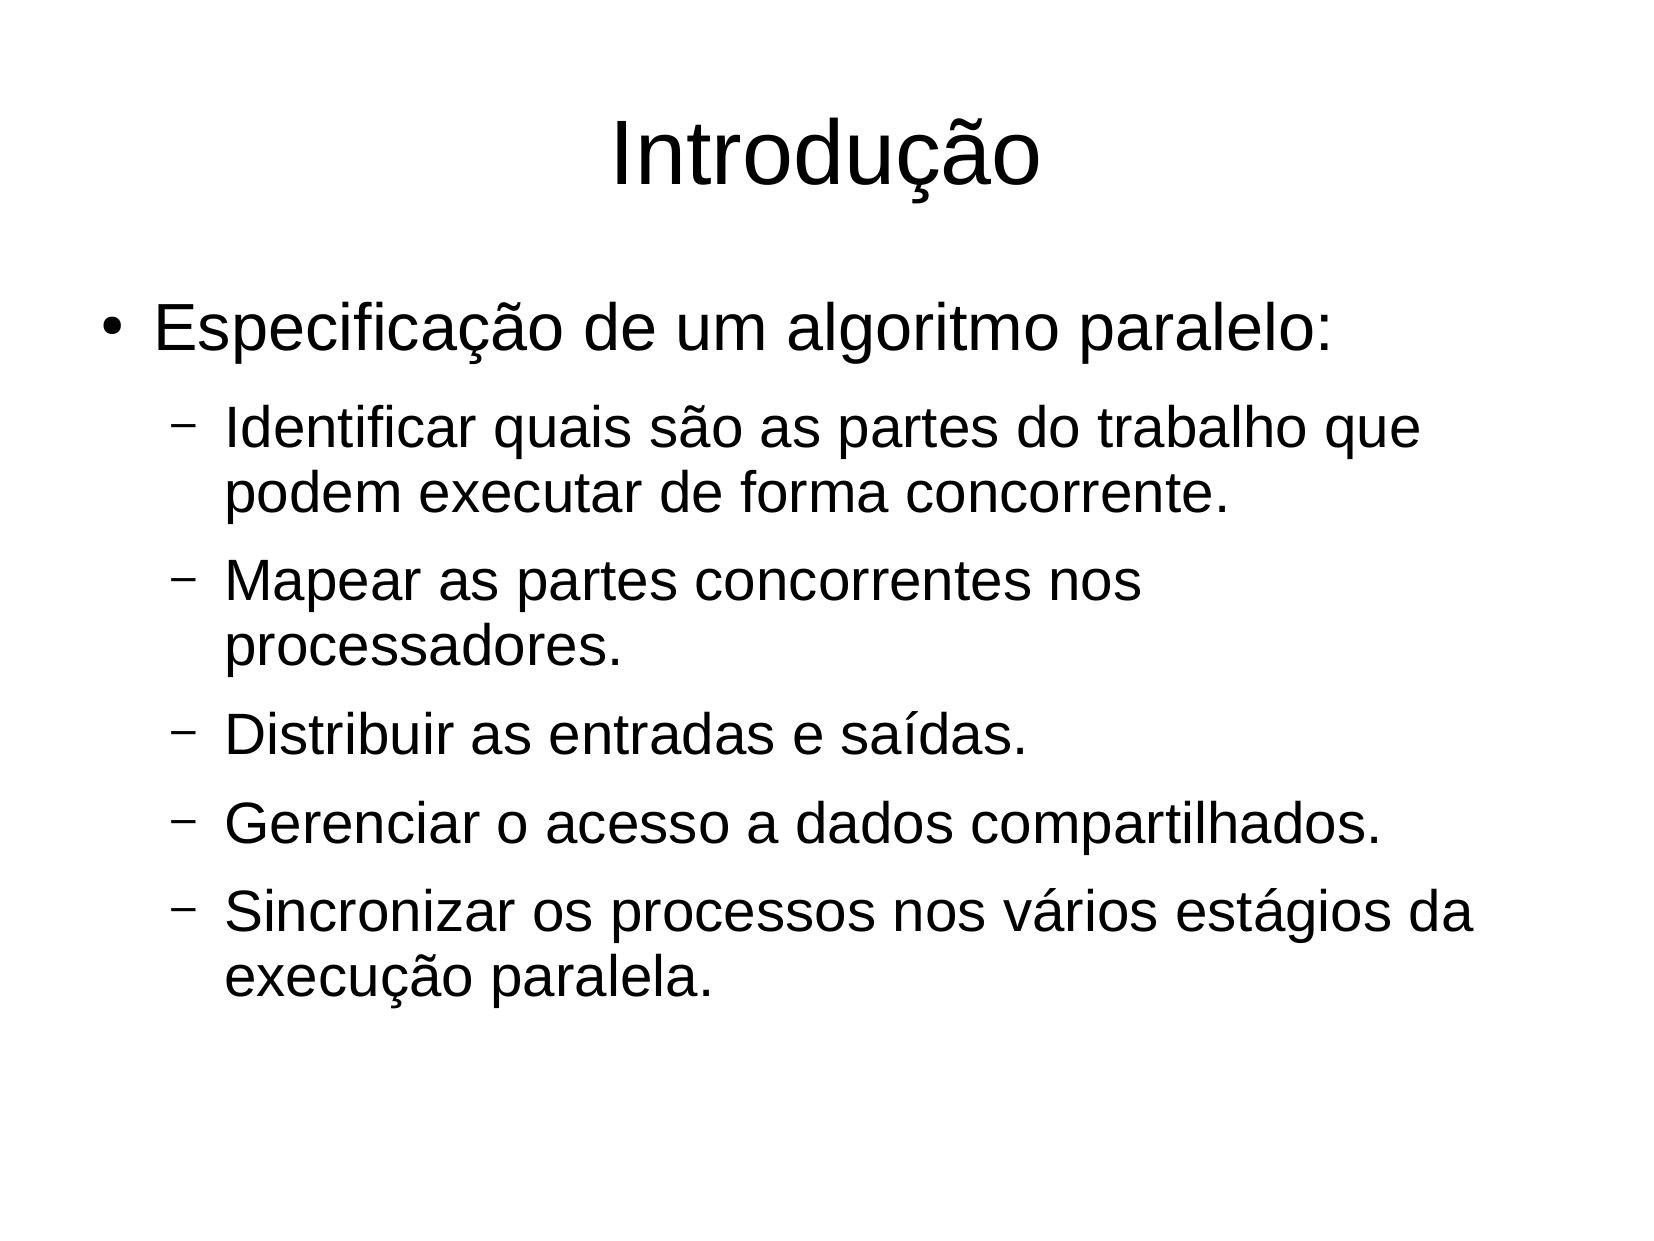

# Introdução
Especificação de um algoritmo paralelo:
Identificar quais são as partes do trabalho que podem executar de forma concorrente.
Mapear as partes concorrentes nos processadores.
Distribuir as entradas e saídas.
Gerenciar o acesso a dados compartilhados.
Sincronizar os processos nos vários estágios da execução paralela.